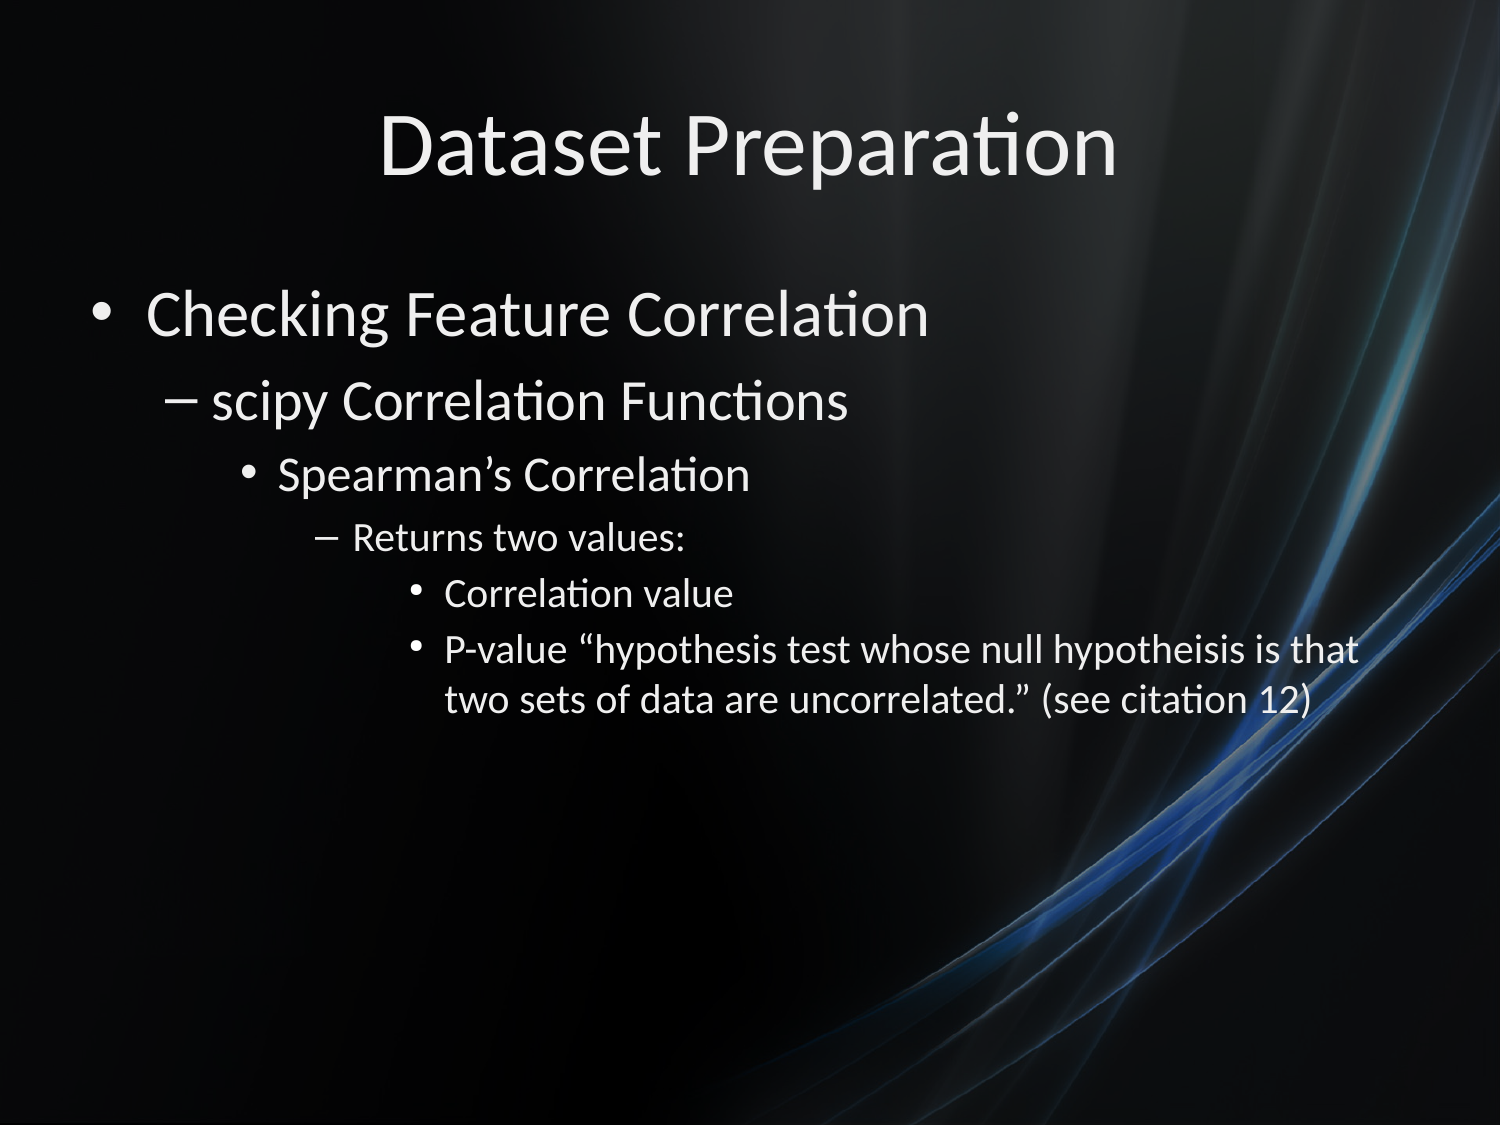

# Dataset Preparation
Checking Feature Correlation
scipy Correlation Functions
Spearman’s Correlation
Returns two values:
Correlation value
P-value “hypothesis test whose null hypotheisis is that two sets of data are uncorrelated.” (see citation 12)